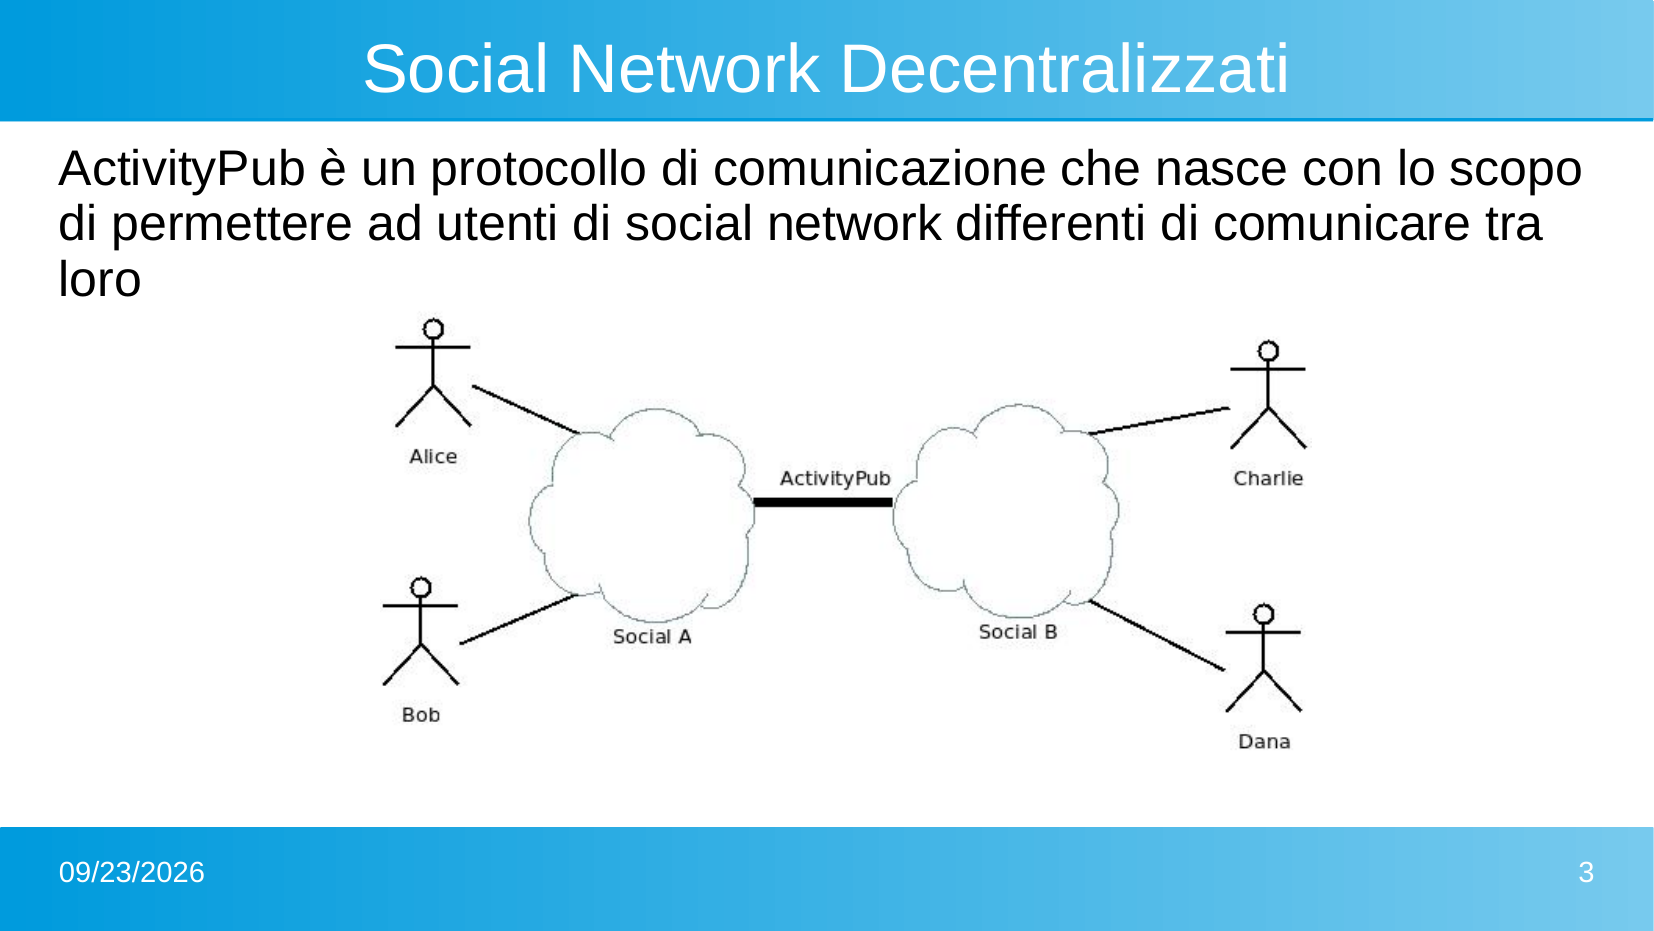

# Social Network Decentralizzati
ActivityPub è un protocollo di comunicazione che nasce con lo scopo di permettere ad utenti di social network differenti di comunicare tra loro
3